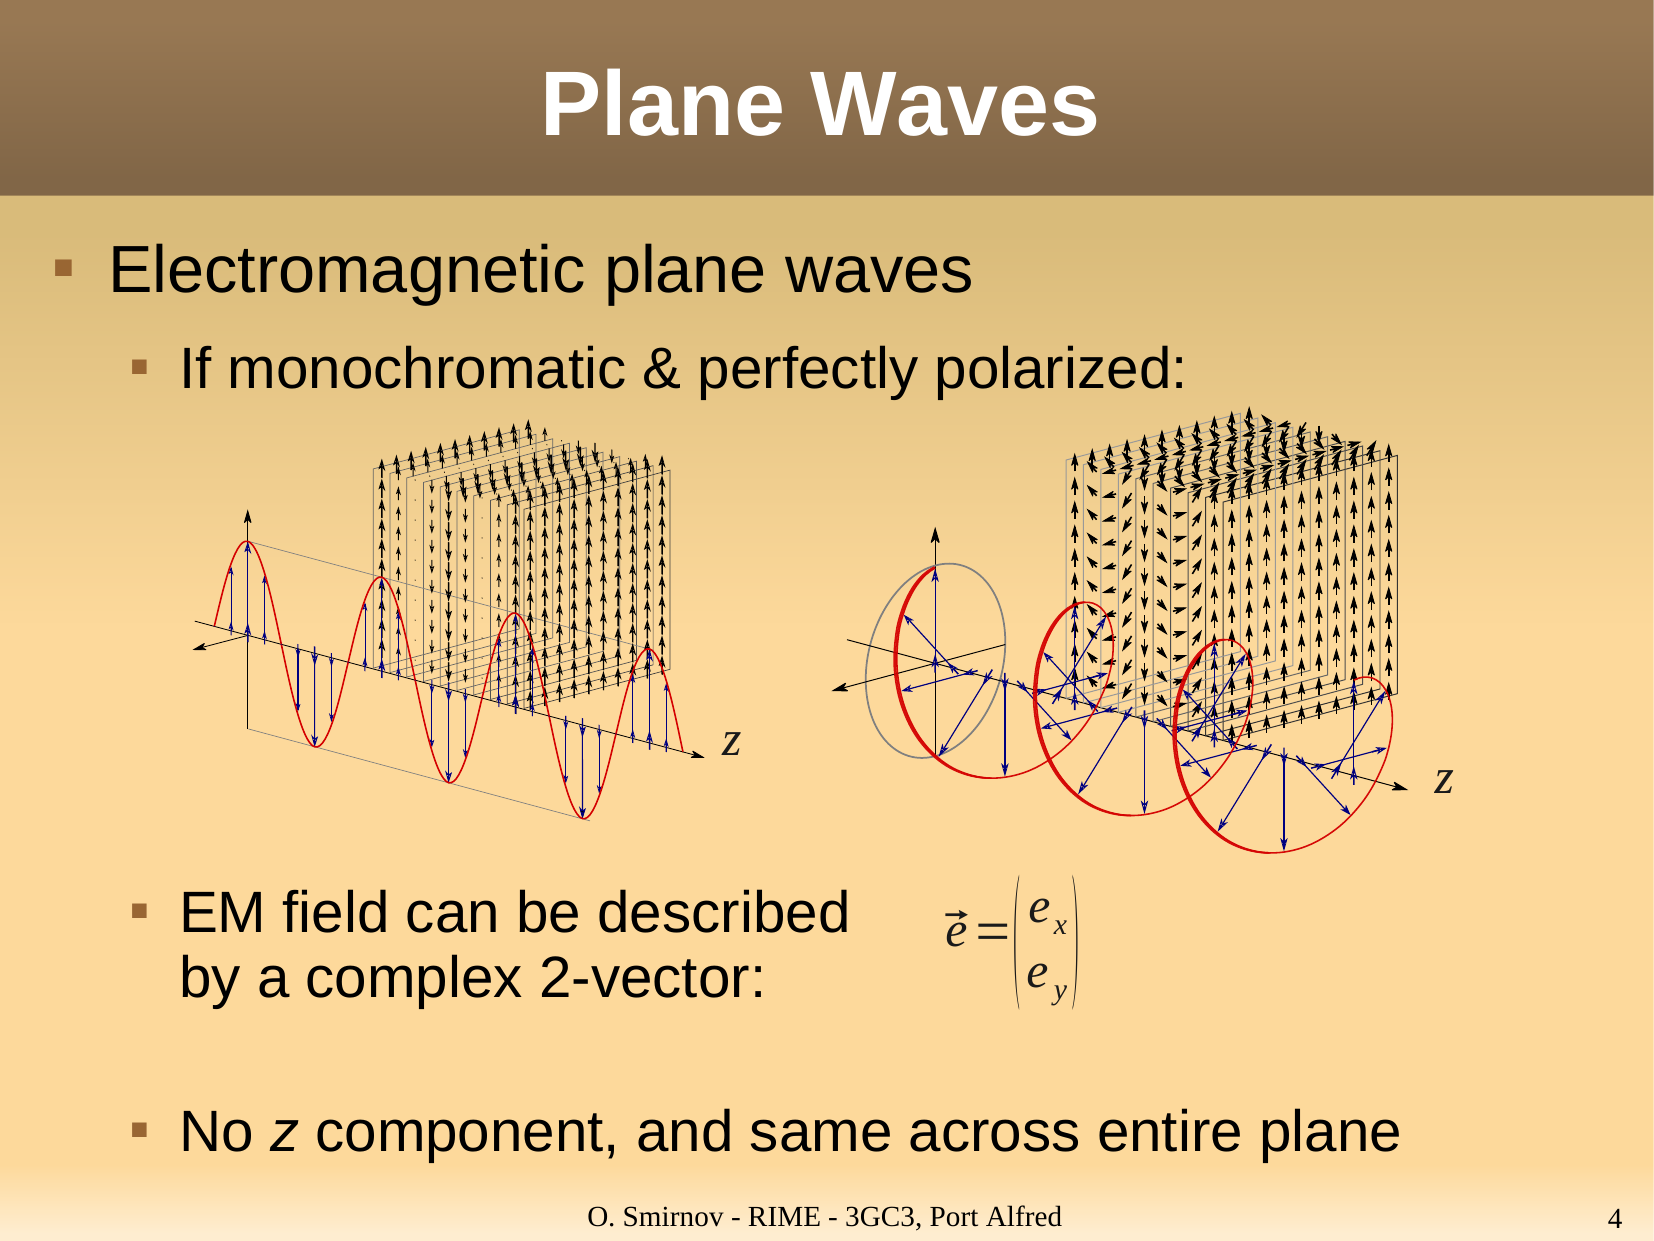

# Plane Waves
Electromagnetic plane waves
If monochromatic & perfectly polarized:
EM field can be described
by a complex 2-vector:
No z component, and same across entire plane
O. Smirnov - RIME - 3GC3, Port Alfred
4